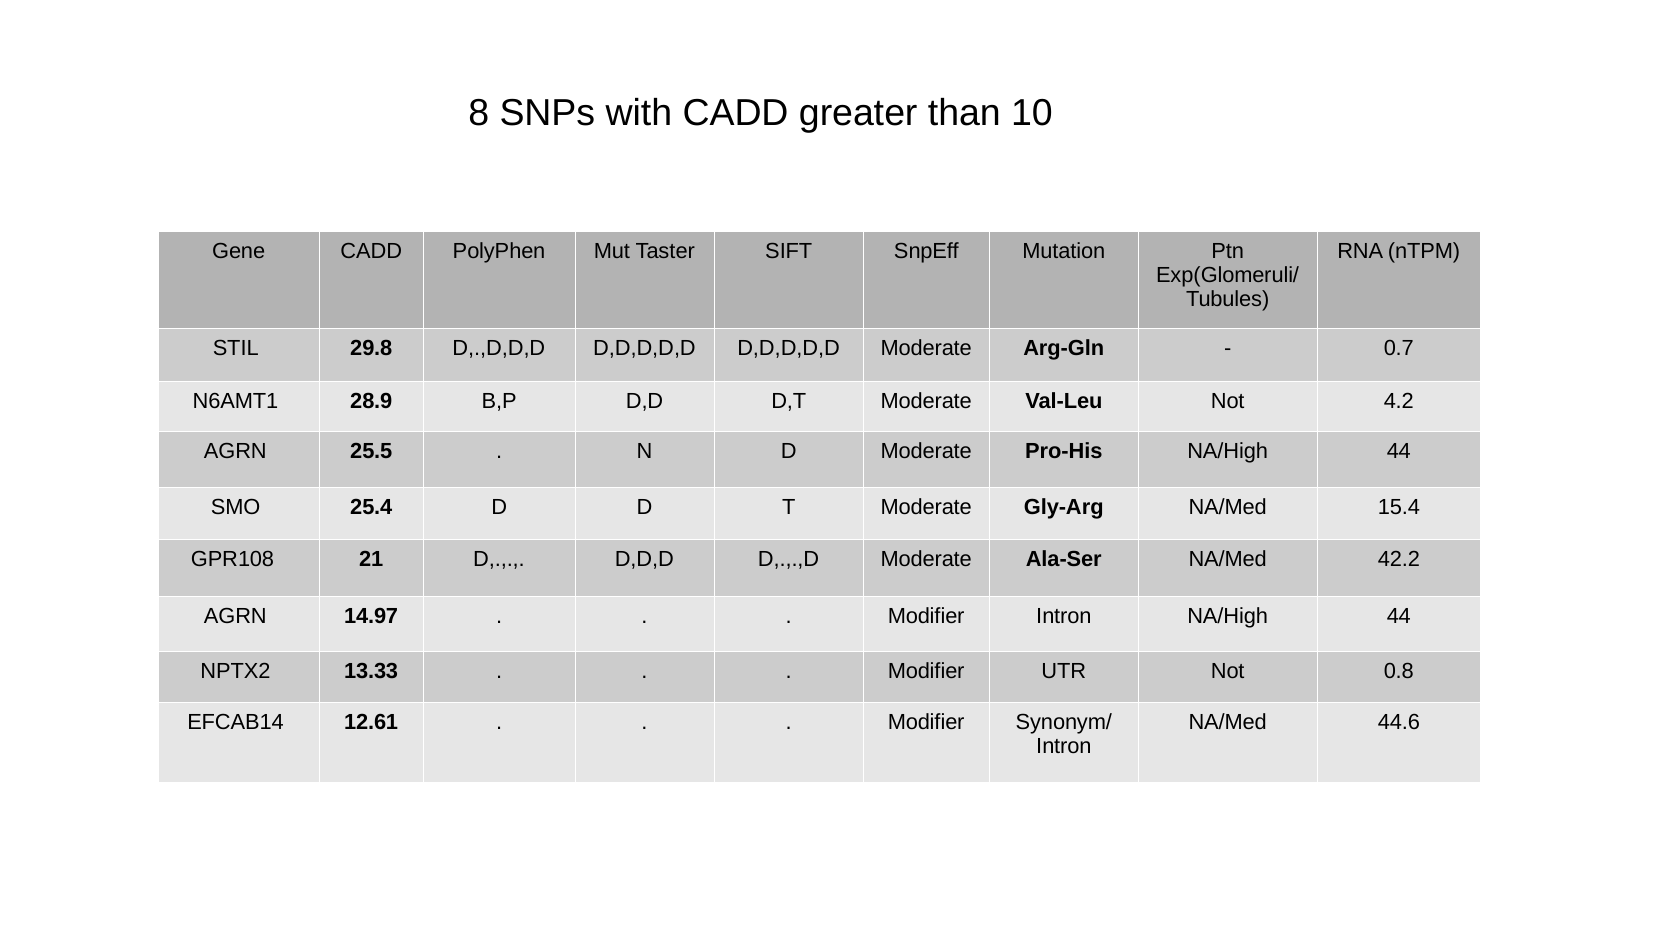

8 SNPs with CADD greater than 10
| Gene | CADD | PolyPhen | Mut Taster | SIFT | SnpEff | Mutation | Ptn Exp(Glomeruli/Tubules) | RNA (nTPM) |
| --- | --- | --- | --- | --- | --- | --- | --- | --- |
| STIL | 29.8 | D,.,D,D,D | D,D,D,D,D | D,D,D,D,D | Moderate | Arg-Gln | - | 0.7 |
| N6AMT1 | 28.9 | B,P | D,D | D,T | Moderate | Val-Leu | Not | 4.2 |
| AGRN | 25.5 | . | N | D | Moderate | Pro-His | NA/High | 44 |
| SMO | 25.4 | D | D | T | Moderate | Gly-Arg | NA/Med | 15.4 |
| GPR108 | 21 | D,.,.,. | D,D,D | D,.,.,D | Moderate | Ala-Ser | NA/Med | 42.2 |
| AGRN | 14.97 | . | . | . | Modifier | Intron | NA/High | 44 |
| NPTX2 | 13.33 | . | . | . | Modifier | UTR | Not | 0.8 |
| EFCAB14 | 12.61 | . | . | . | Modifier | Synonym/Intron | NA/Med | 44.6 |